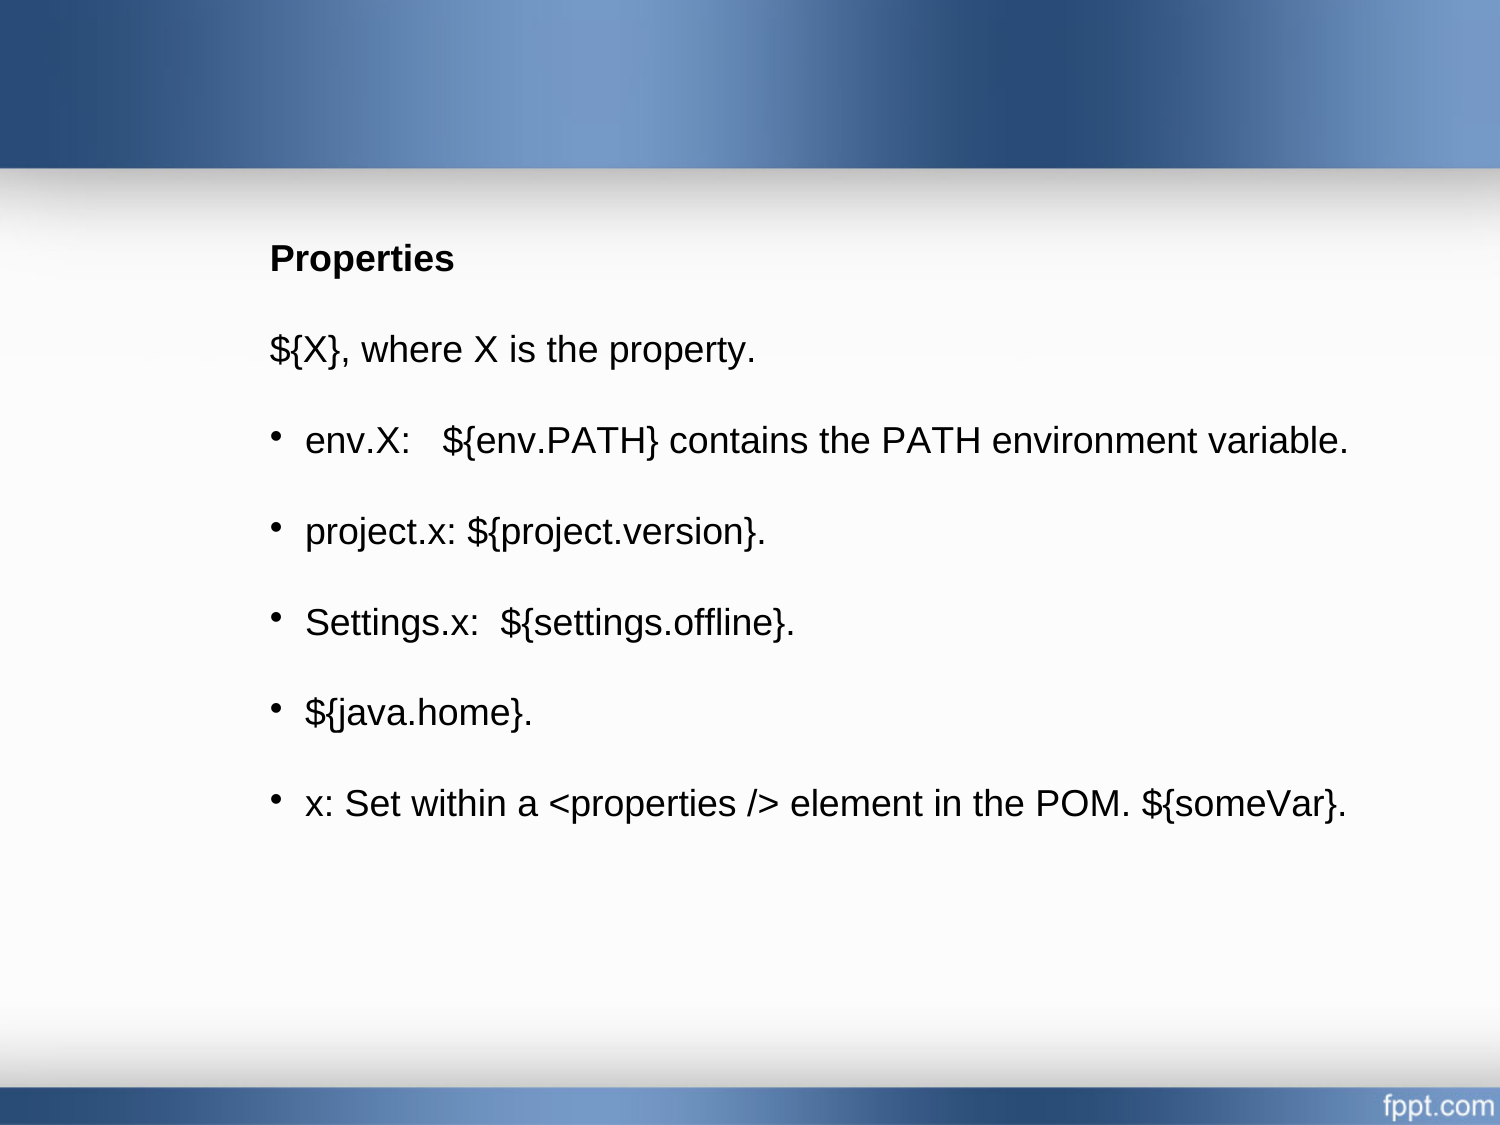

Properties
${X}, where X is the property.
env.X: ${env.PATH} contains the PATH environment variable.
project.x: ${project.version}.
Settings.x: ${settings.offline}.
${java.home}.
x: Set within a <properties /> element in the POM. ${someVar}.